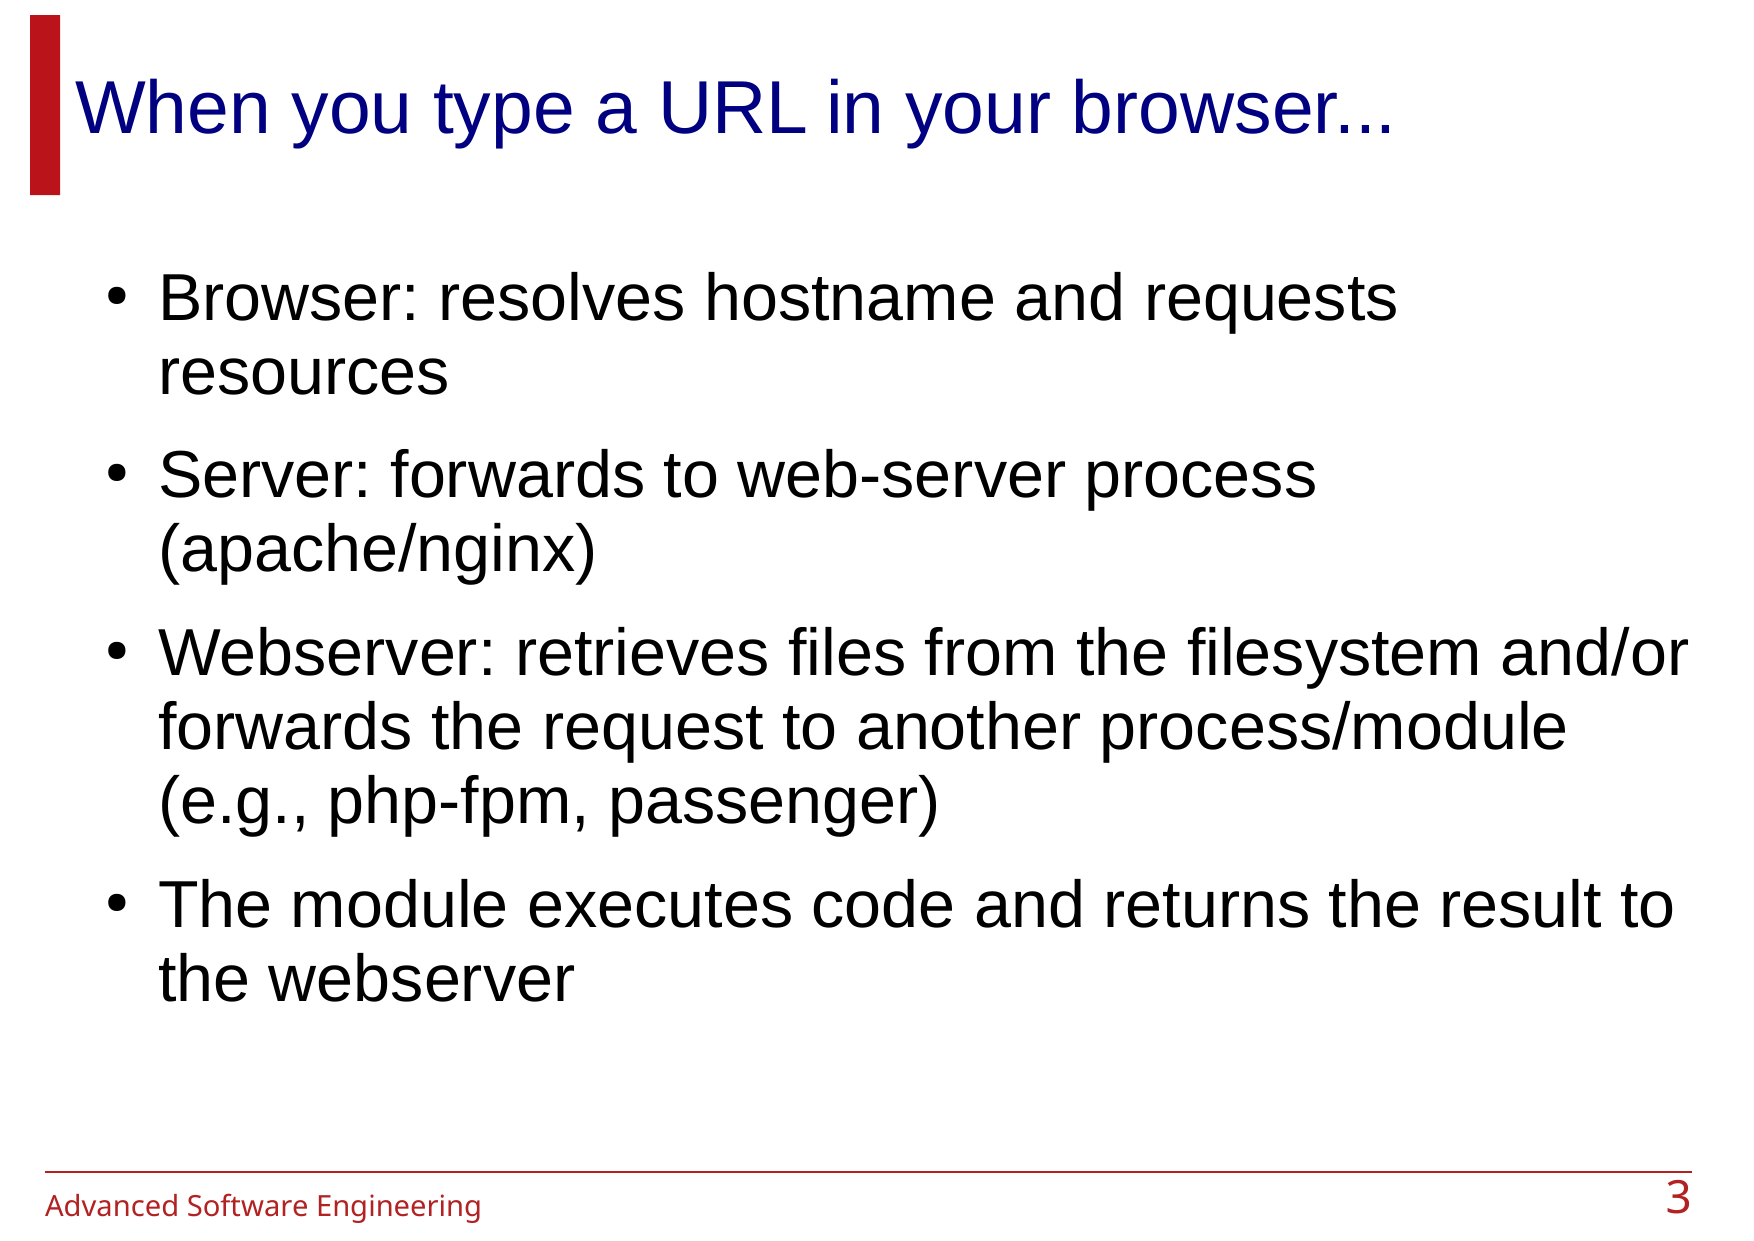

# When you type a URL in your browser...
Browser: resolves hostname and requests resources
Server: forwards to web-server process (apache/nginx)
Webserver: retrieves files from the filesystem and/or forwards the request to another process/module (e.g., php-fpm, passenger)
The module executes code and returns the result to the webserver
3
Advanced Software Engineering